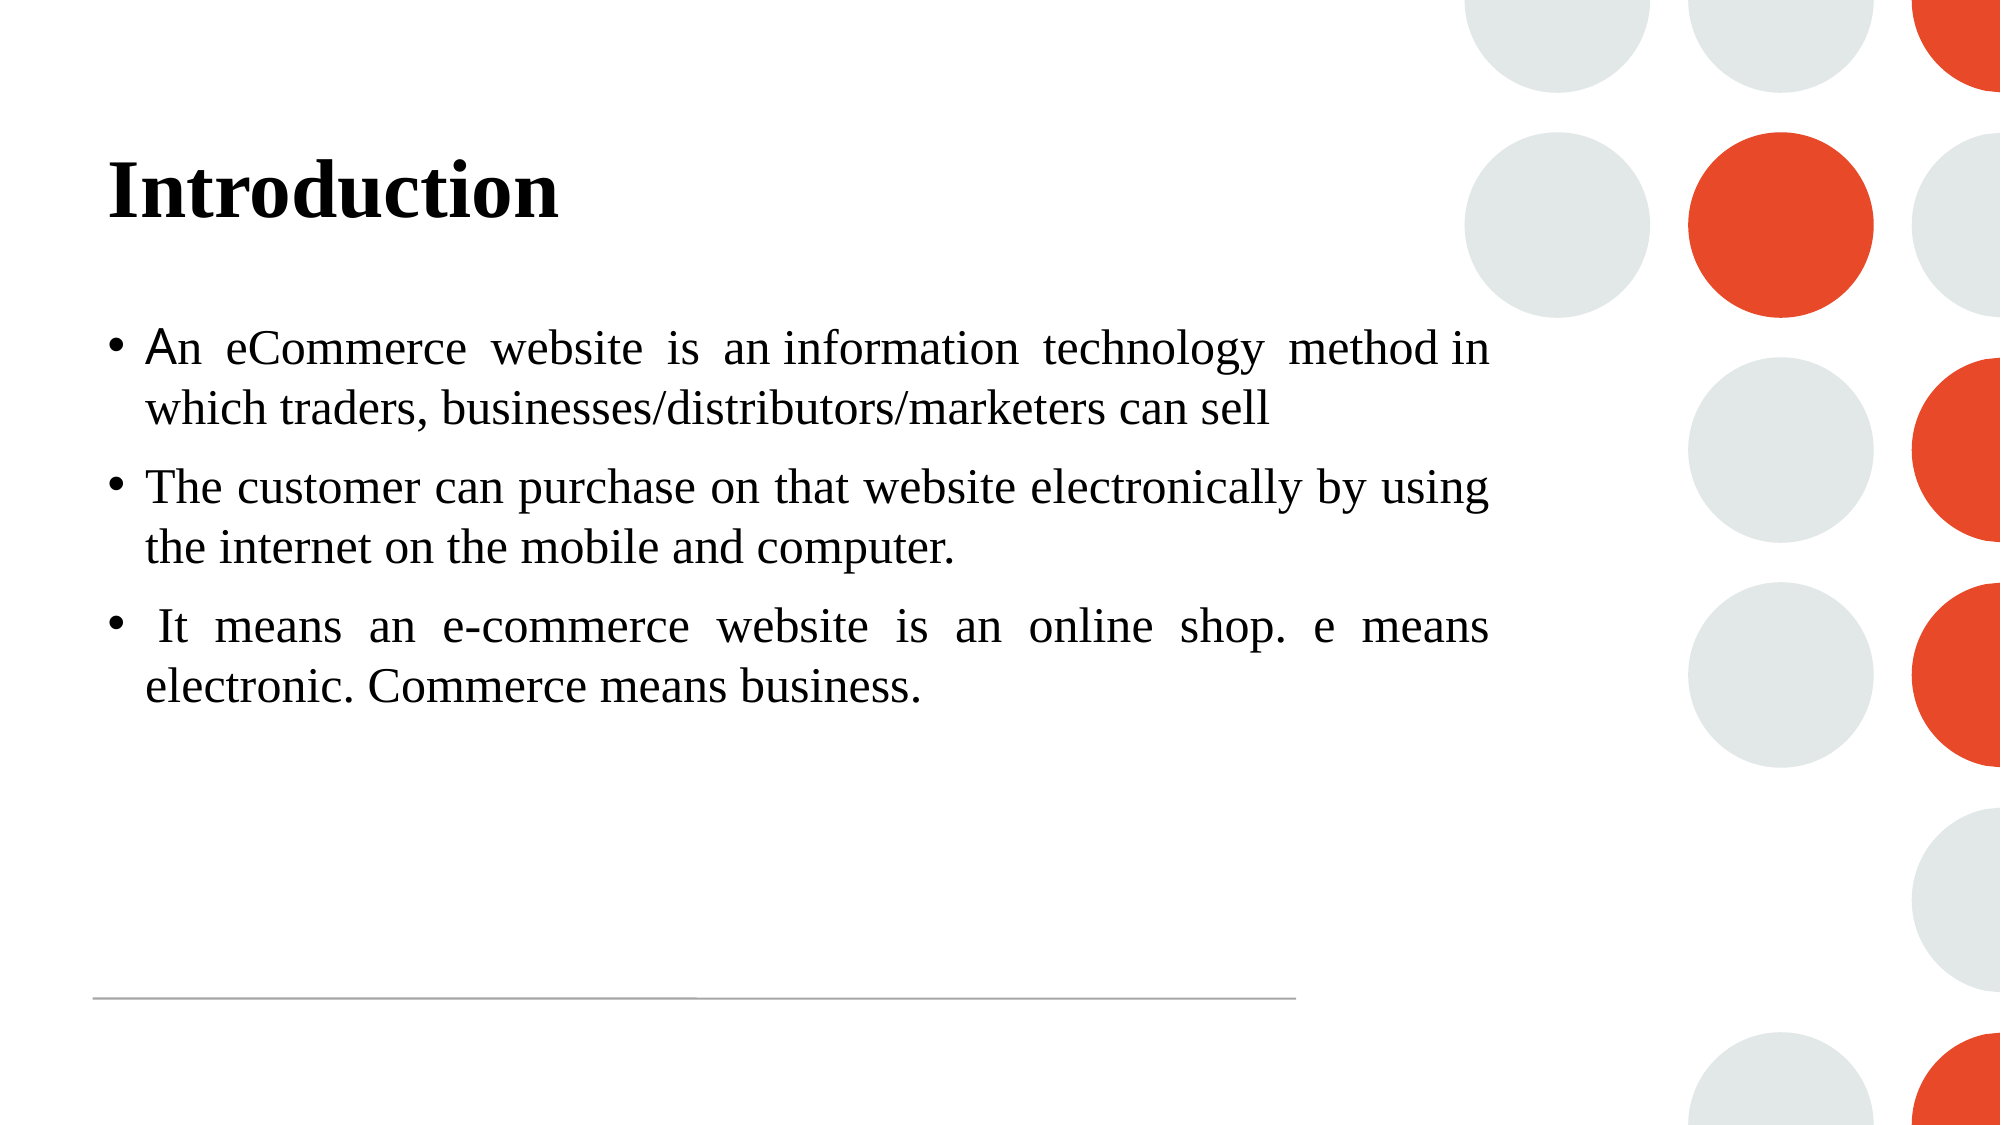

# Introduction
An eCommerce website is an information technology method in which traders, businesses/distributors/marketers can sell
The customer can purchase on that website electronically by using the internet on the mobile and computer.
 It means an e-commerce website is an online shop. e means electronic. Commerce means business.